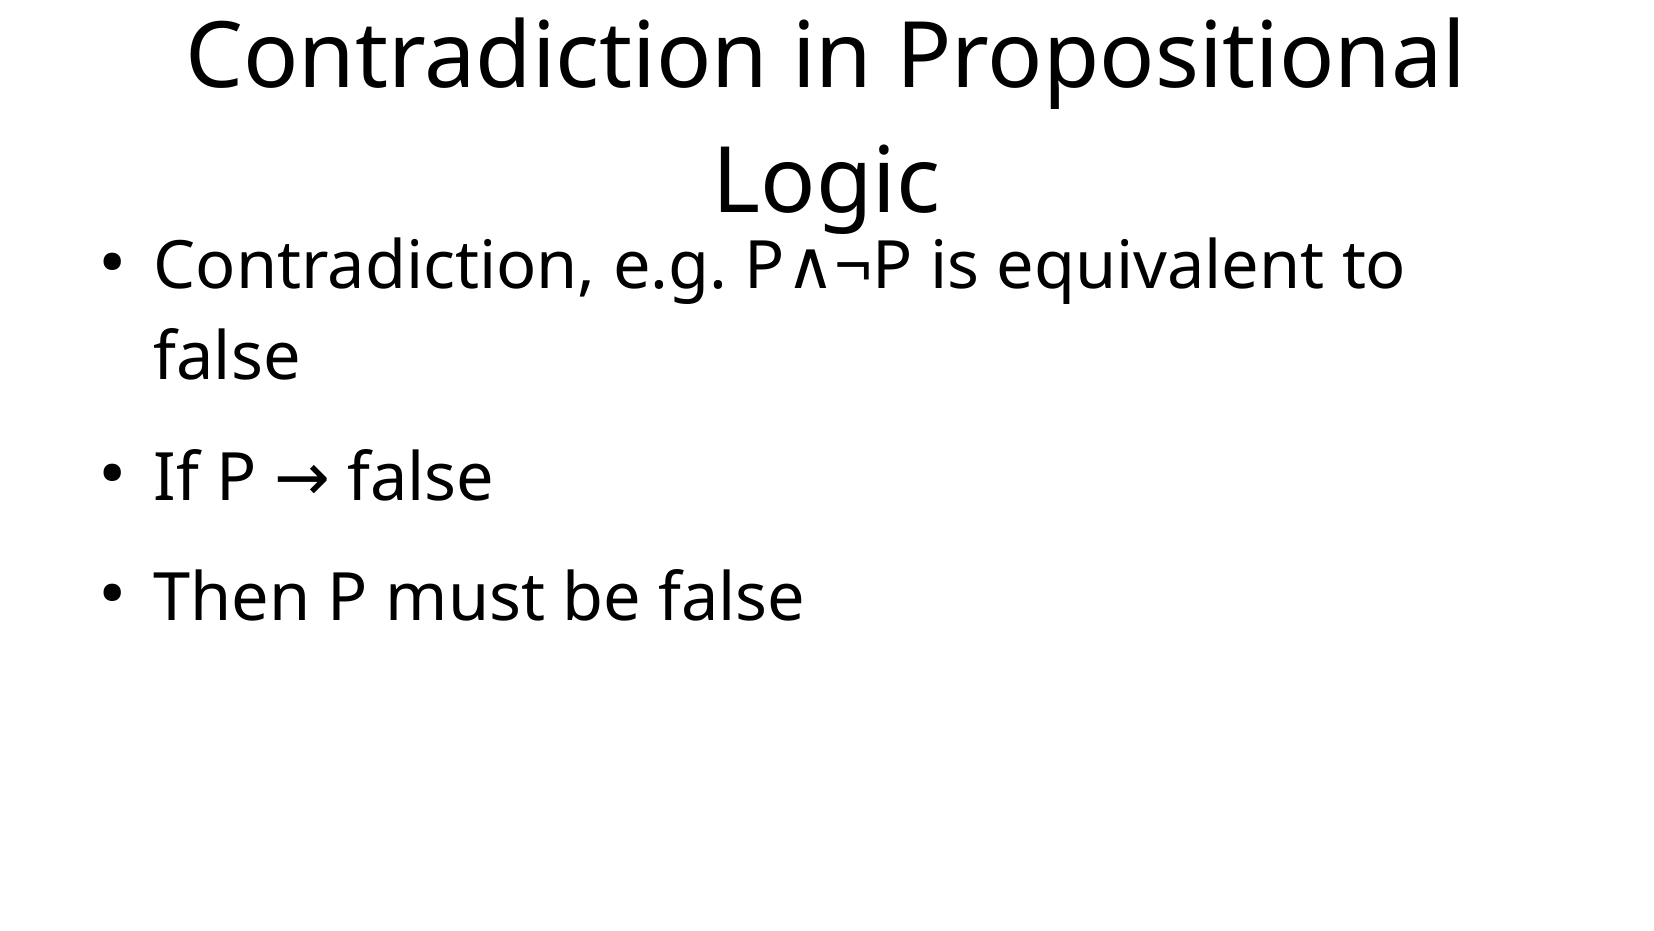

# Contradiction in Propositional Logic
Contradiction, e.g. P∧¬P is equivalent to false
If P → false
Then P must be false